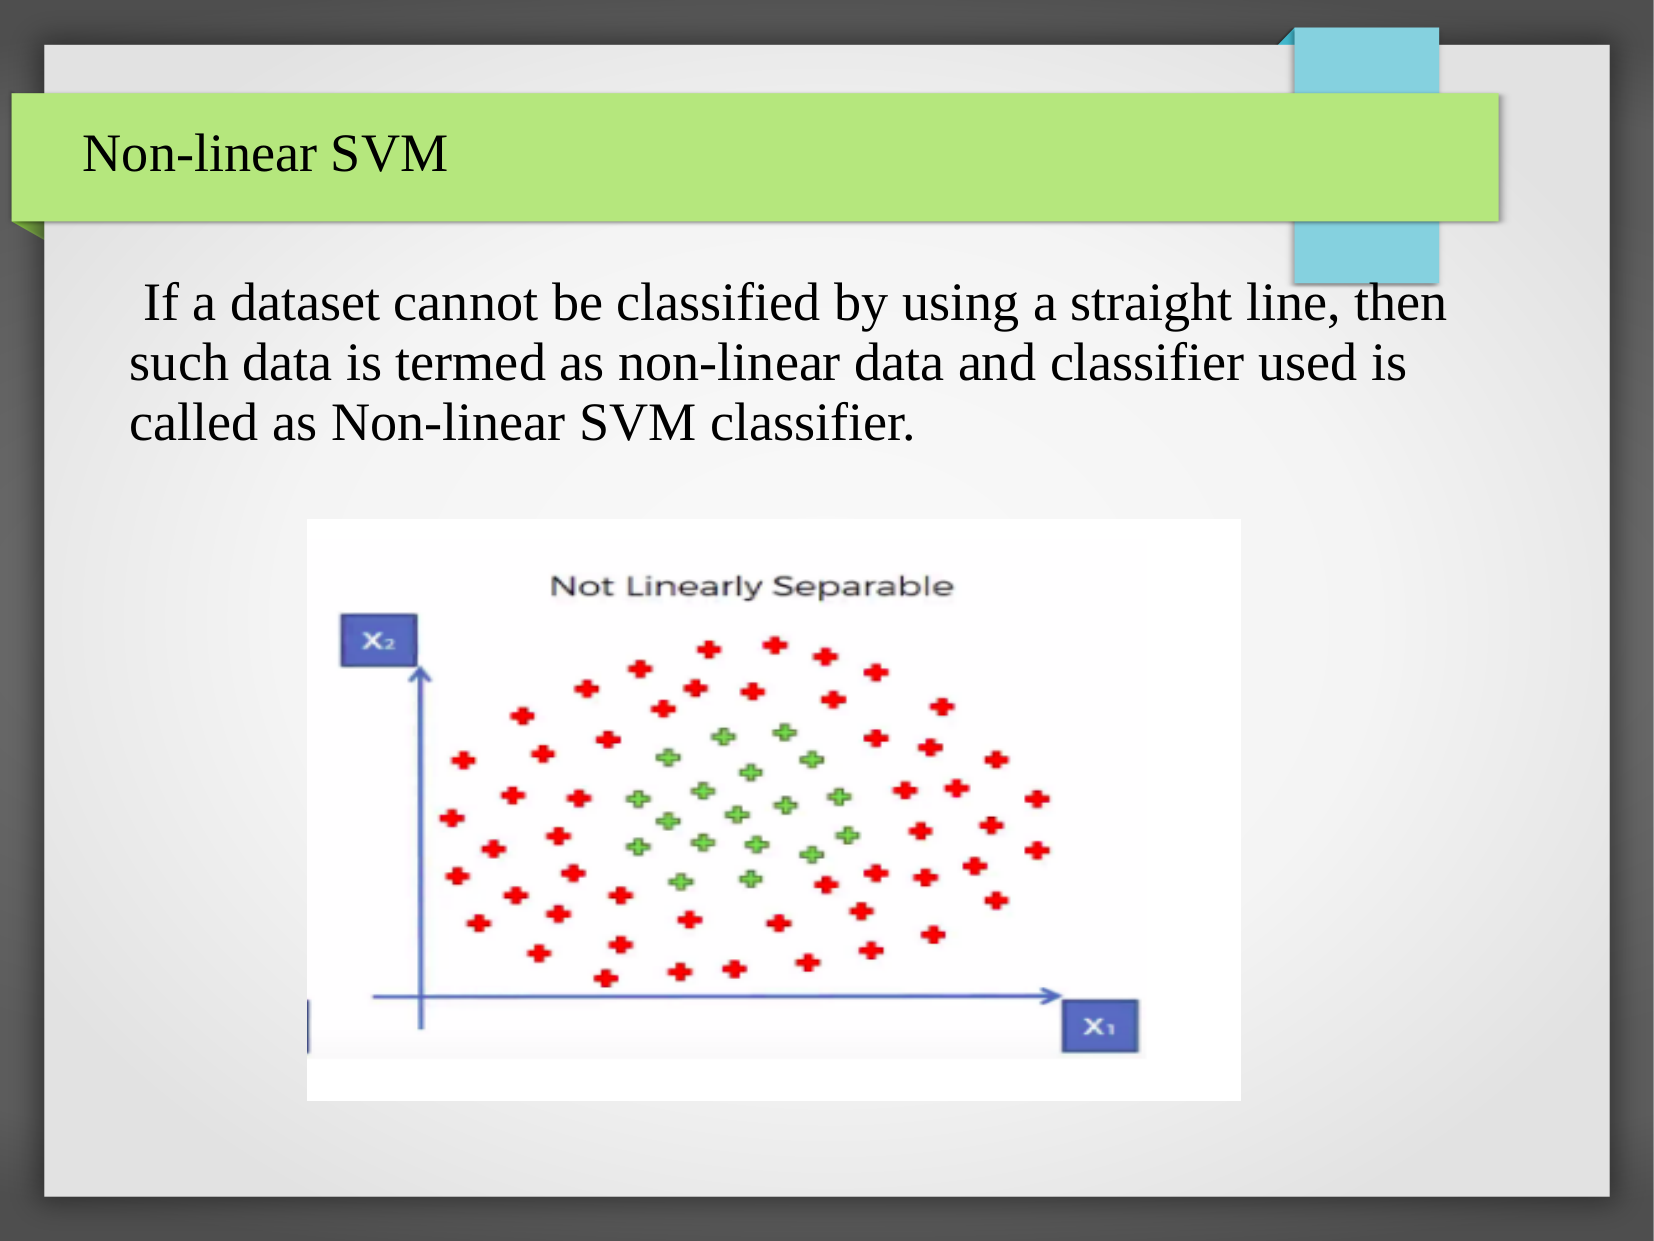

# Non-linear SVM
 If a dataset cannot be classified by using a straight line, then such data is termed as non-linear data and classifier used is called as Non-linear SVM classifier.